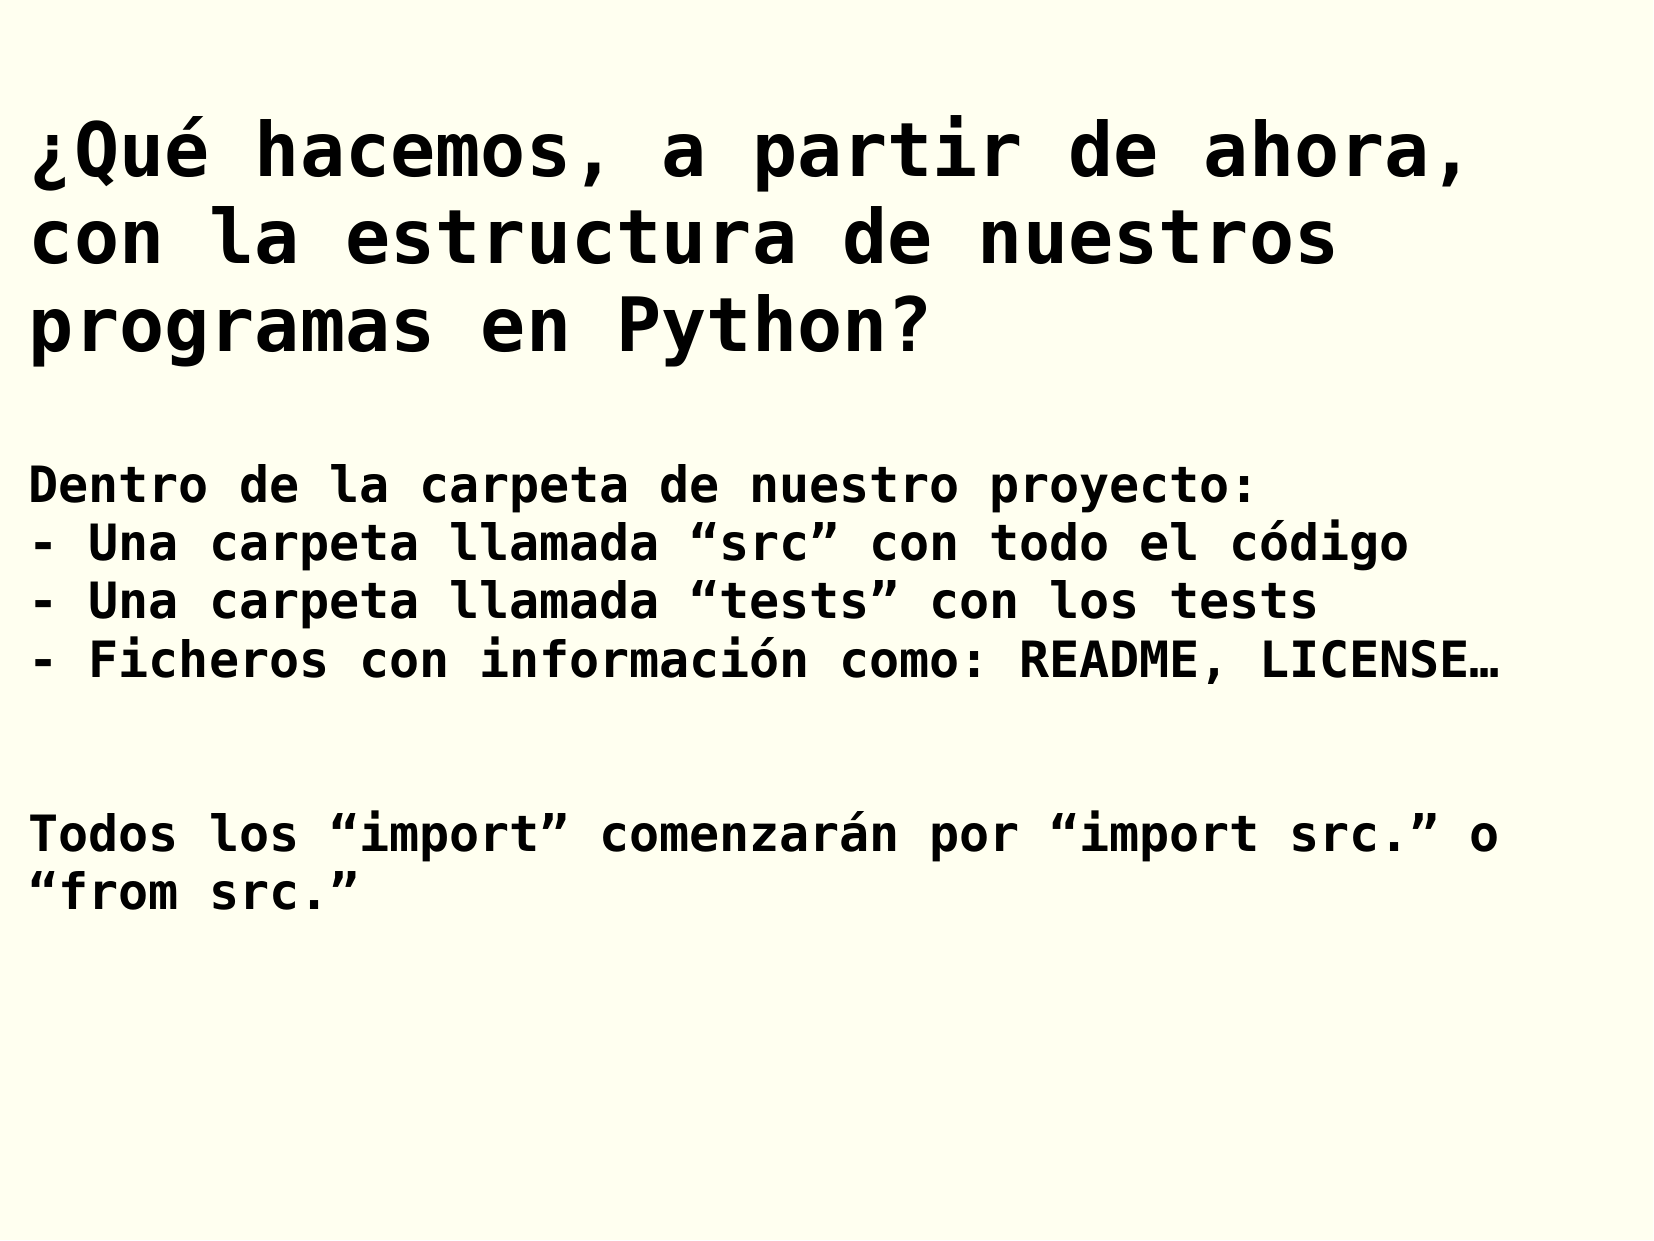

# ¿Qué hacemos, a partir de ahora, con la estructura de nuestros programas en Python? Dentro de la carpeta de nuestro proyecto: - Una carpeta llamada “src” con todo el código - Una carpeta llamada “tests” con los tests - Ficheros con información como: README, LICENSE… Todos los “import” comenzarán por “import src.” o “from src.”